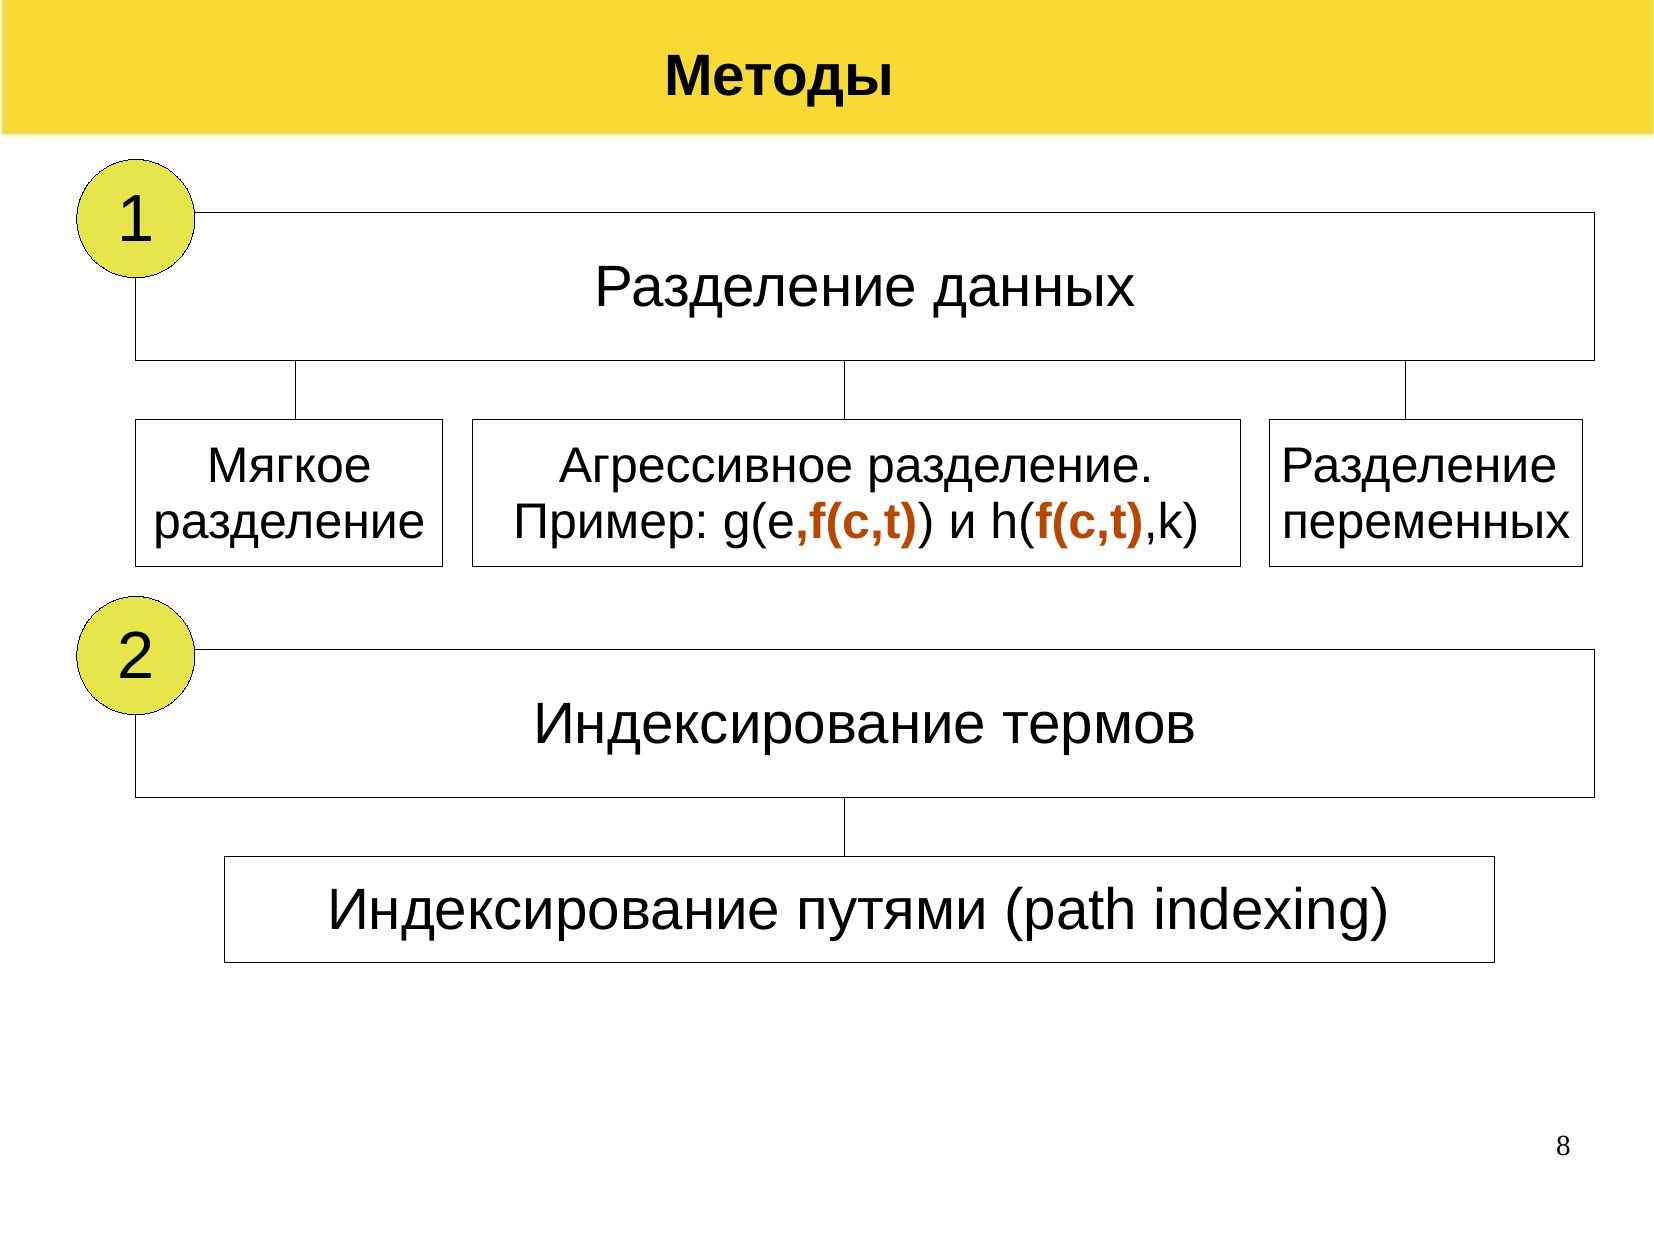

Методы
1
Язык и исчисления позитивно-образованных формул
Язык и исчисления позитивно-образованных формул
Разделение данных
Мягкое
разделение
Агрессивное разделение.
Пример: g(e,f(c,t)) и h(f(c,t),k)
Разделение
переменных
2
Язык и исчисления позитивно-образованных формул
Язык и исчисления позитивно-образованных формул
Индексирование термов
Индексирование путями (path indexing)
8